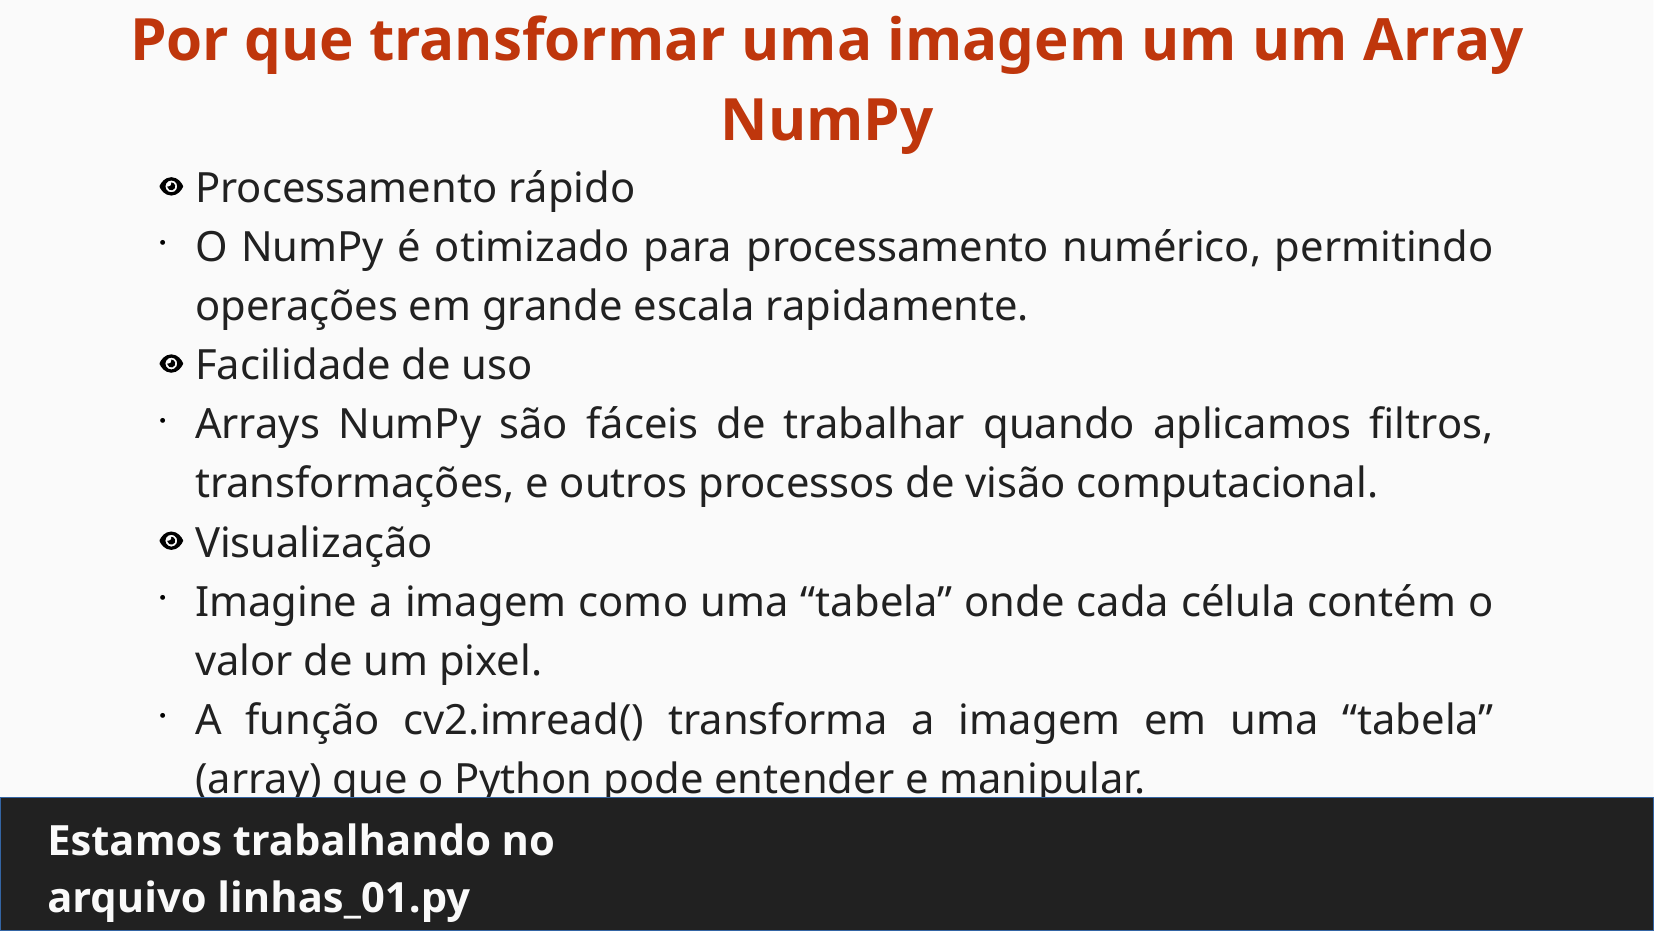

Por que transformar uma imagem um um Array NumPy
# Processamento rápido
O NumPy é otimizado para processamento numérico, permitindo operações em grande escala rapidamente.
Facilidade de uso
Arrays NumPy são fáceis de trabalhar quando aplicamos filtros, transformações, e outros processos de visão computacional.
Visualização
Imagine a imagem como uma “tabela” onde cada célula contém o valor de um pixel.
A função cv2.imread() transforma a imagem em uma “tabela” (array) que o Python pode entender e manipular.
Estamos trabalhando no arquivo linhas_01.py